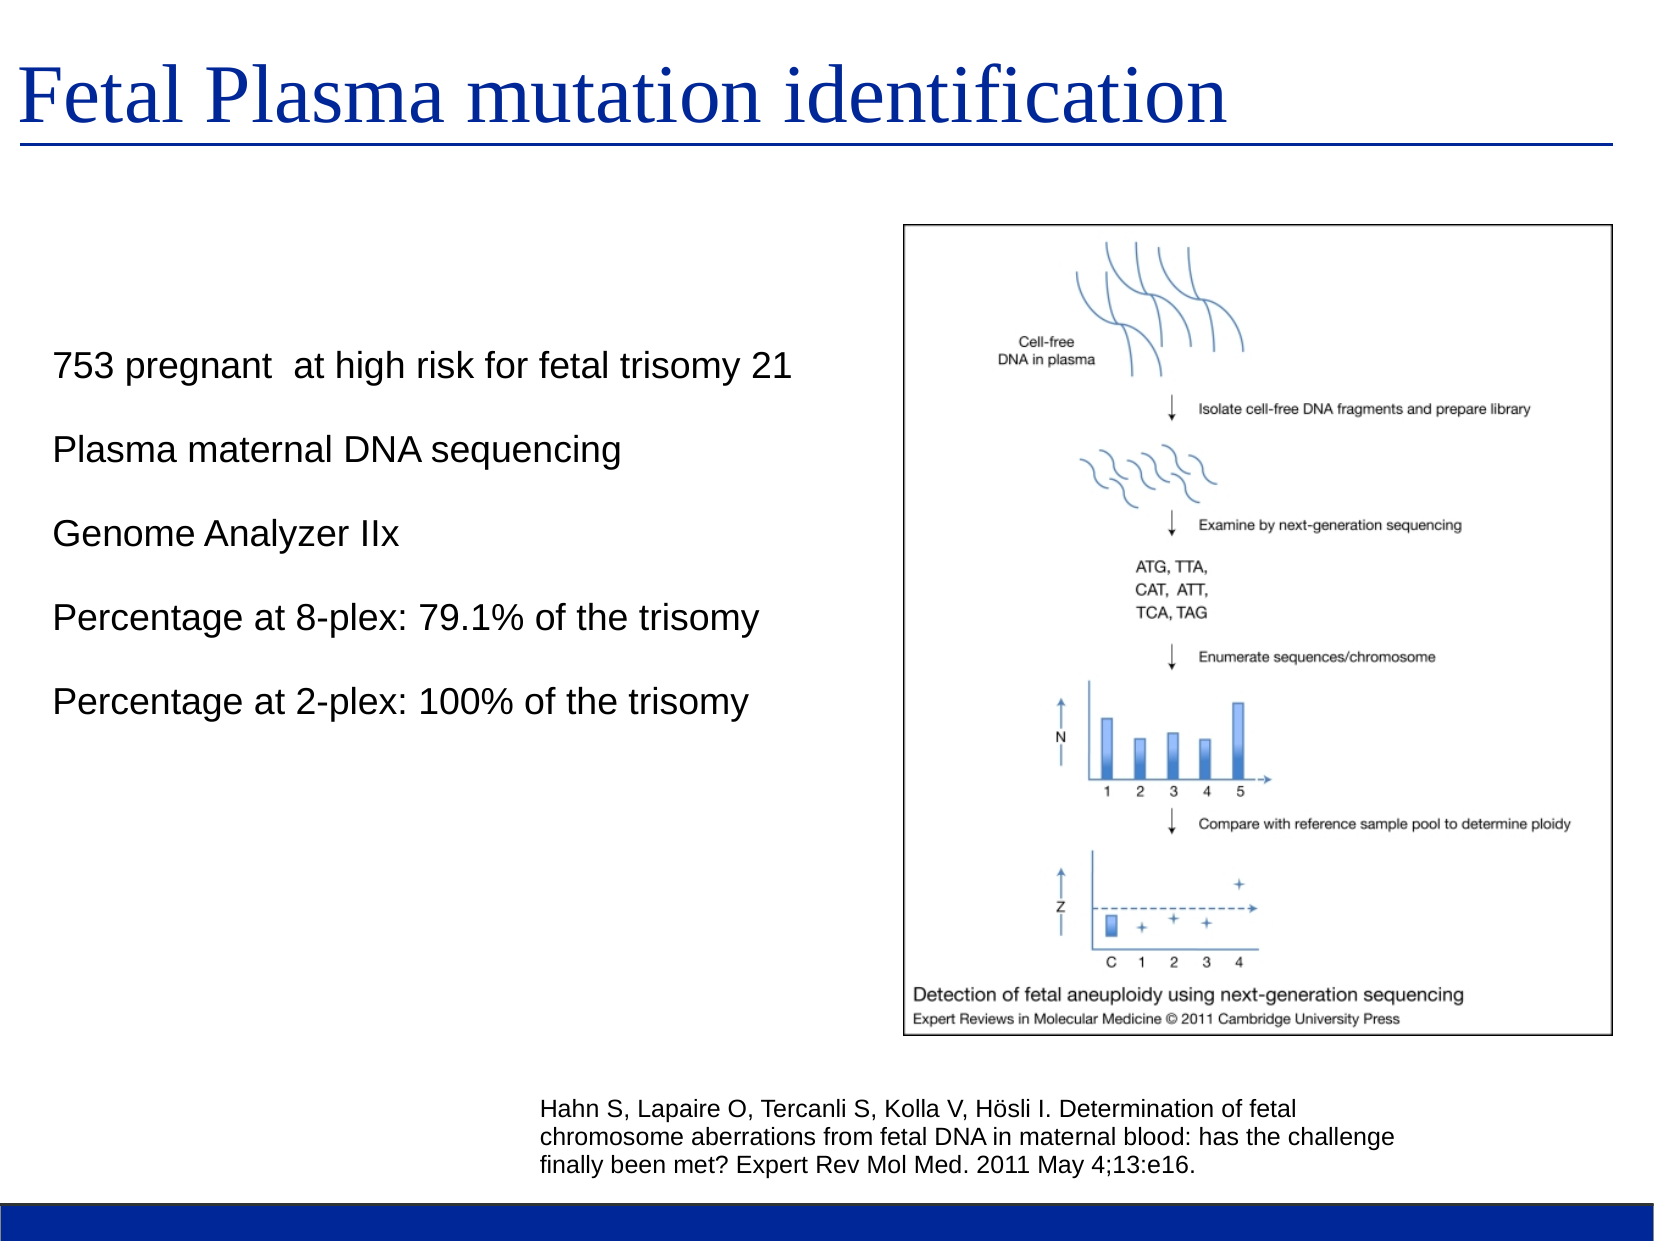

# Fetal Plasma mutation identification
753 pregnant at high risk for fetal trisomy 21
Plasma maternal DNA sequencing
Genome Analyzer IIx
Percentage at 8-plex: 79.1% of the trisomy
Percentage at 2-plex: 100% of the trisomy
Hahn S, Lapaire O, Tercanli S, Kolla V, Hösli I. Determination of fetal
chromosome aberrations from fetal DNA in maternal blood: has the challenge
finally been met? Expert Rev Mol Med. 2011 May 4;13:e16.